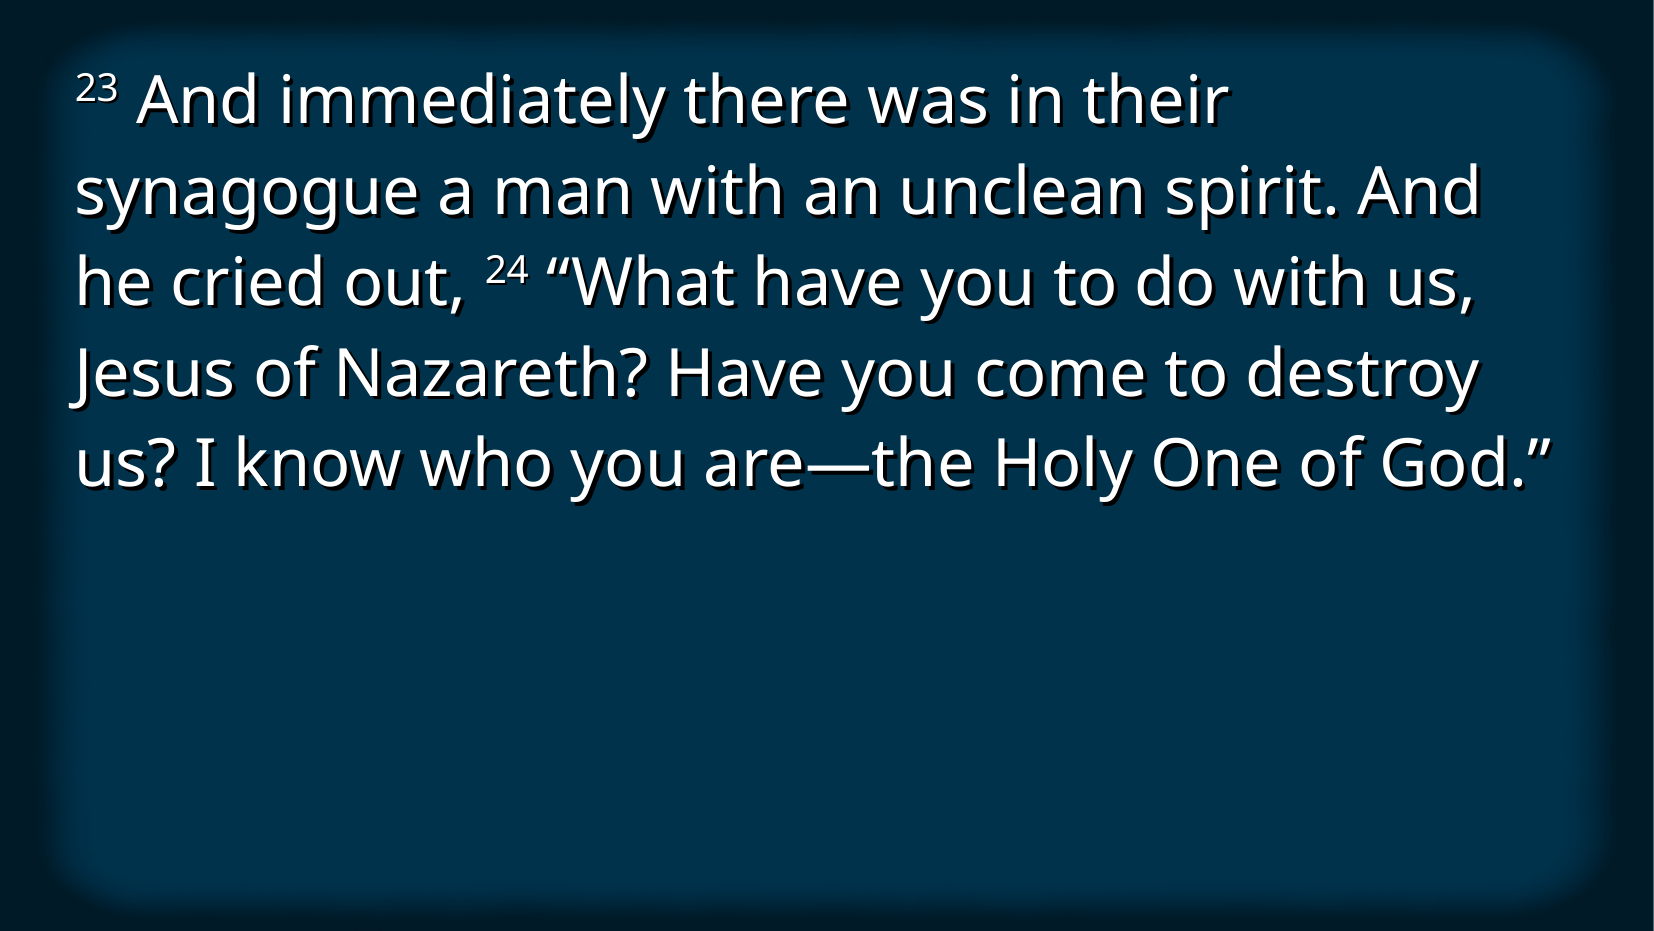

23 And immediately there was in their synagogue a man with an unclean spirit. And he cried out, 24 “What have you to do with us, Jesus of Nazareth? Have you come to destroy us? I know who you are—the Holy One of God.”